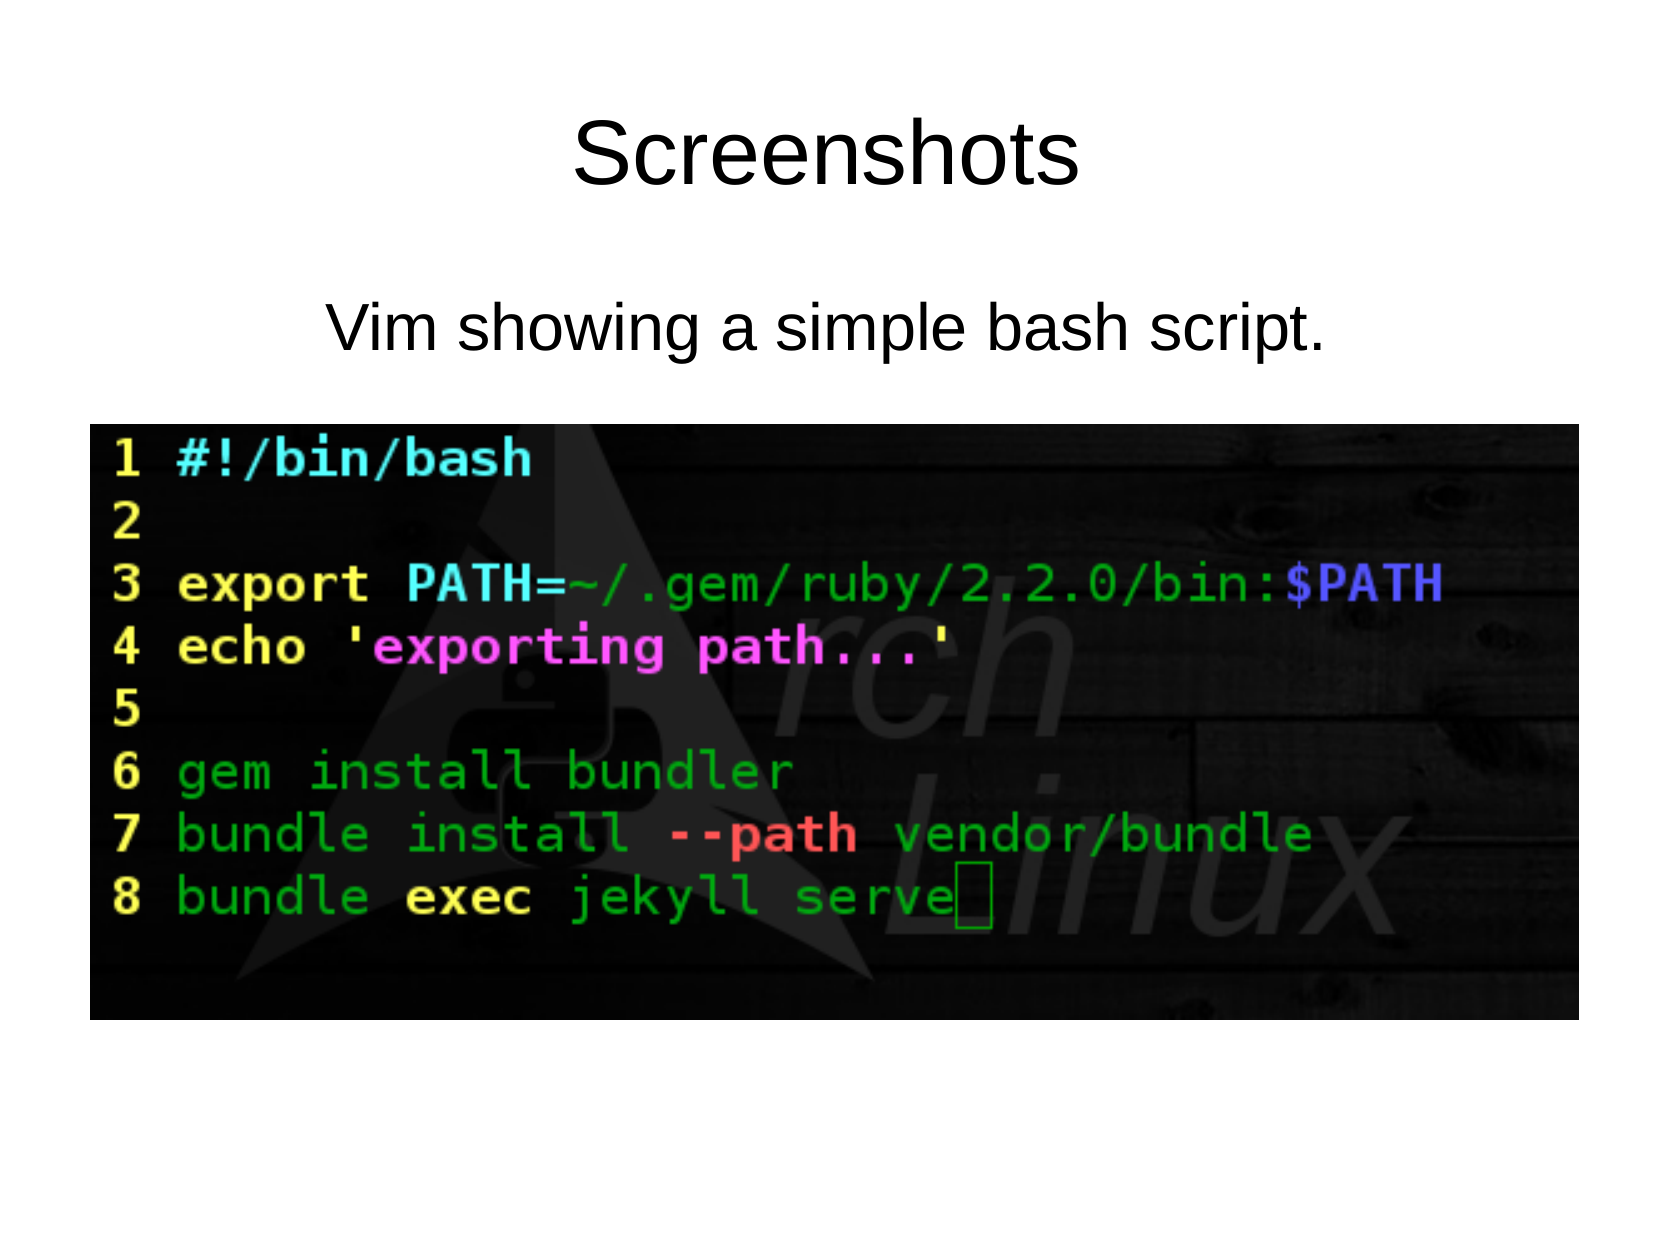

# Screenshots
Vim showing a simple bash script.